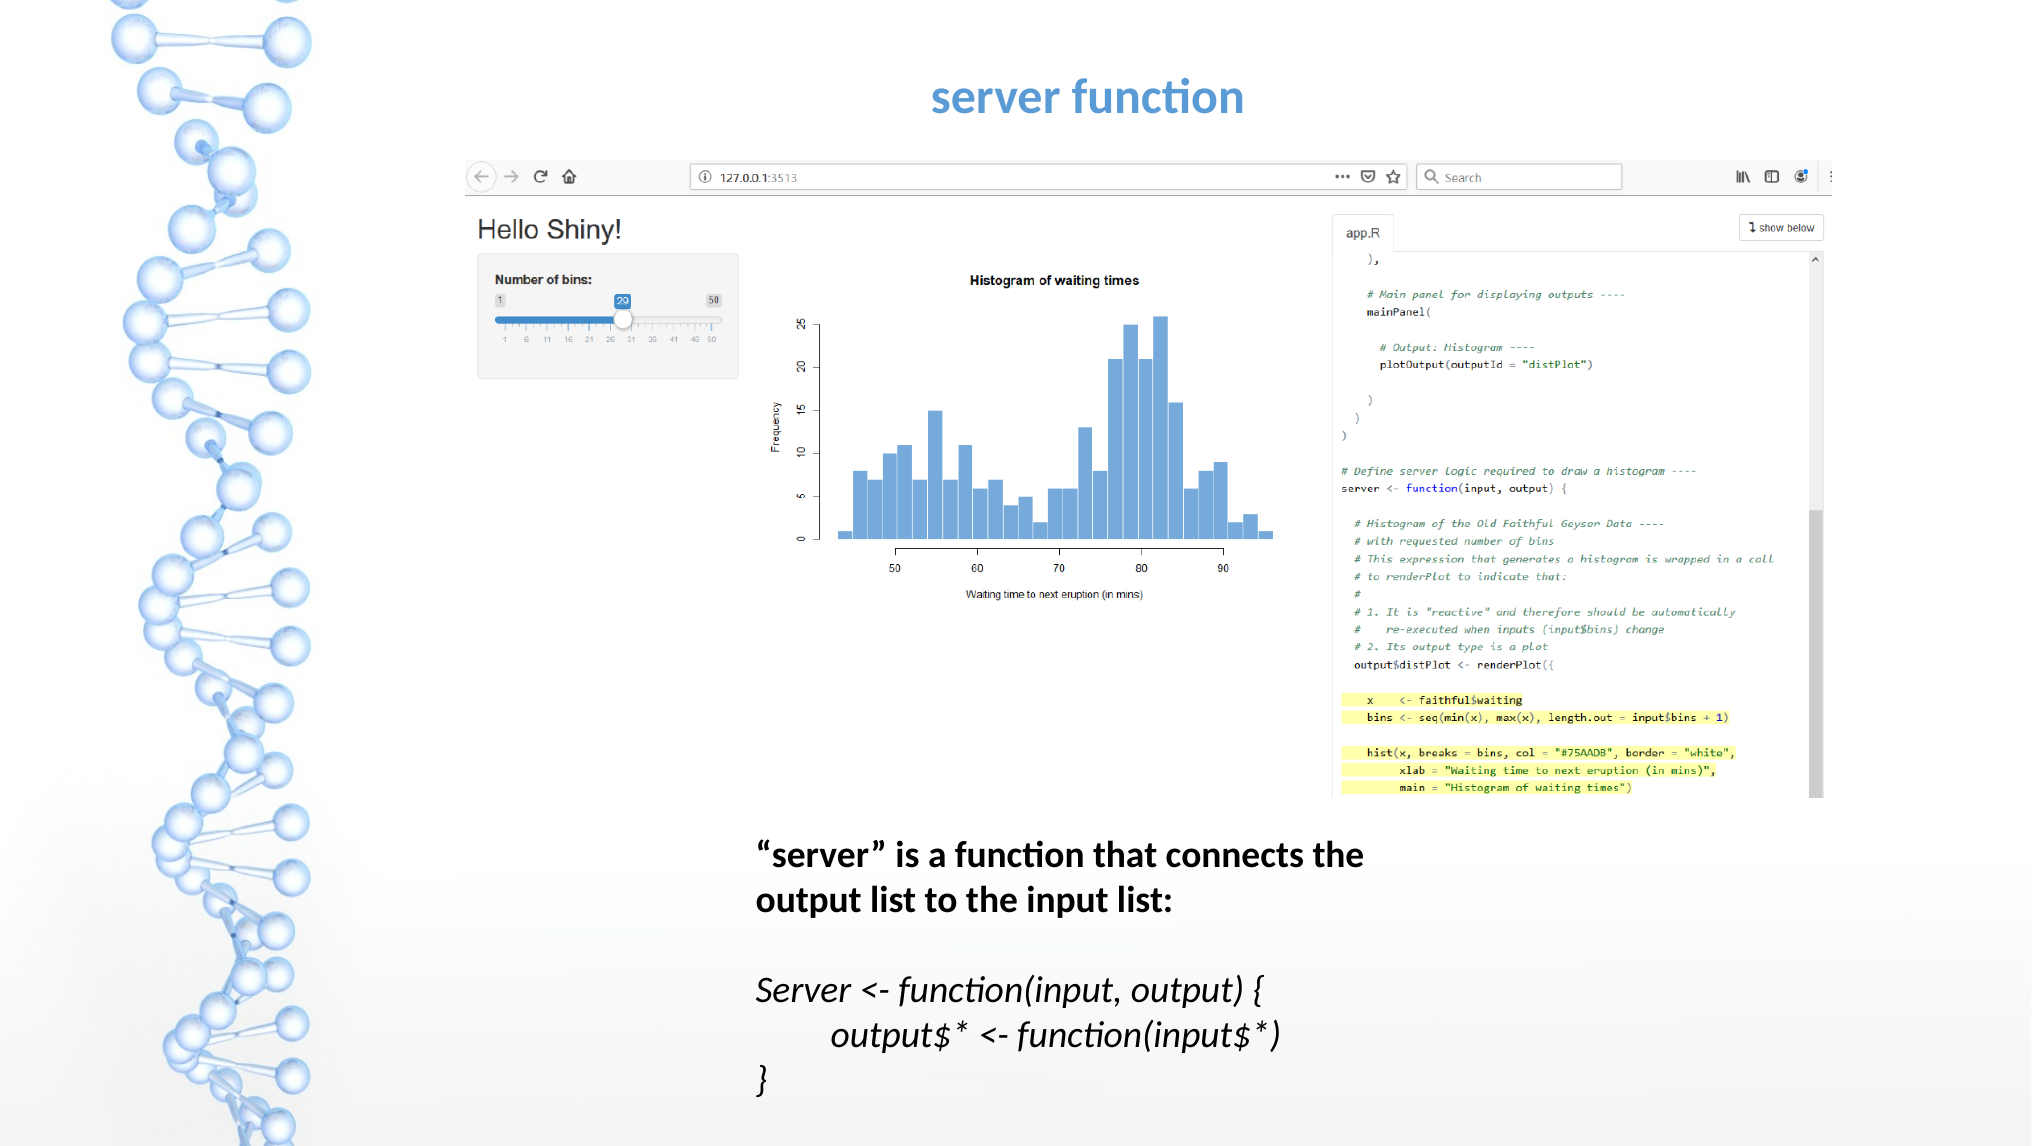

server function
“server” is a function that connects the output list to the input list:
Server <- function(input, output) {
	output$* <- function(input$*)
}